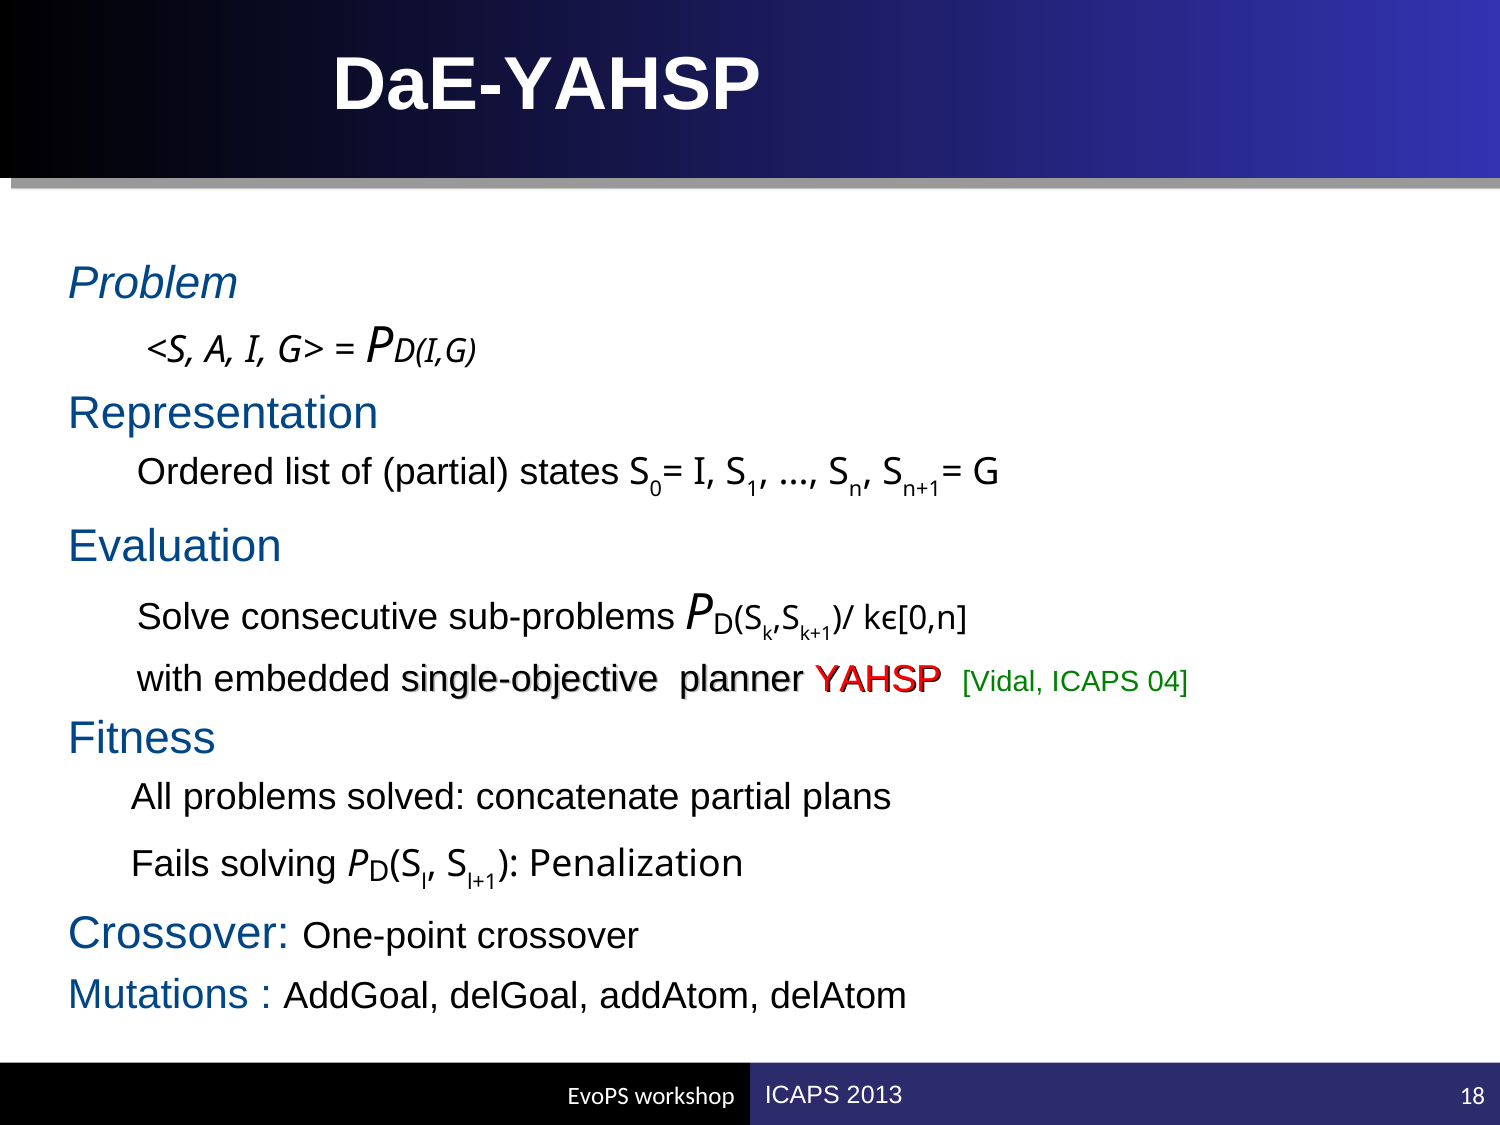

DaE-YAHSP
Problem
	 <S, A, I, G> = PD(I,G)
Representation
	Ordered list of (partial) states S0= I, S1, ..., Sn, Sn+1= G
Evaluation
	Solve consecutive sub-problems PD(Sk,Sk+1)/ kϵ[0,n]
	with embedded single-objective planner YAHSP [Vidal, ICAPS 04]
Fitness
 All problems solved: concatenate partial plans
 Fails solving PD(Sl, Sl+1): Penalization
Crossover: One-point crossover
Mutations : AddGoal, delGoal, addAtom, delAtom
18